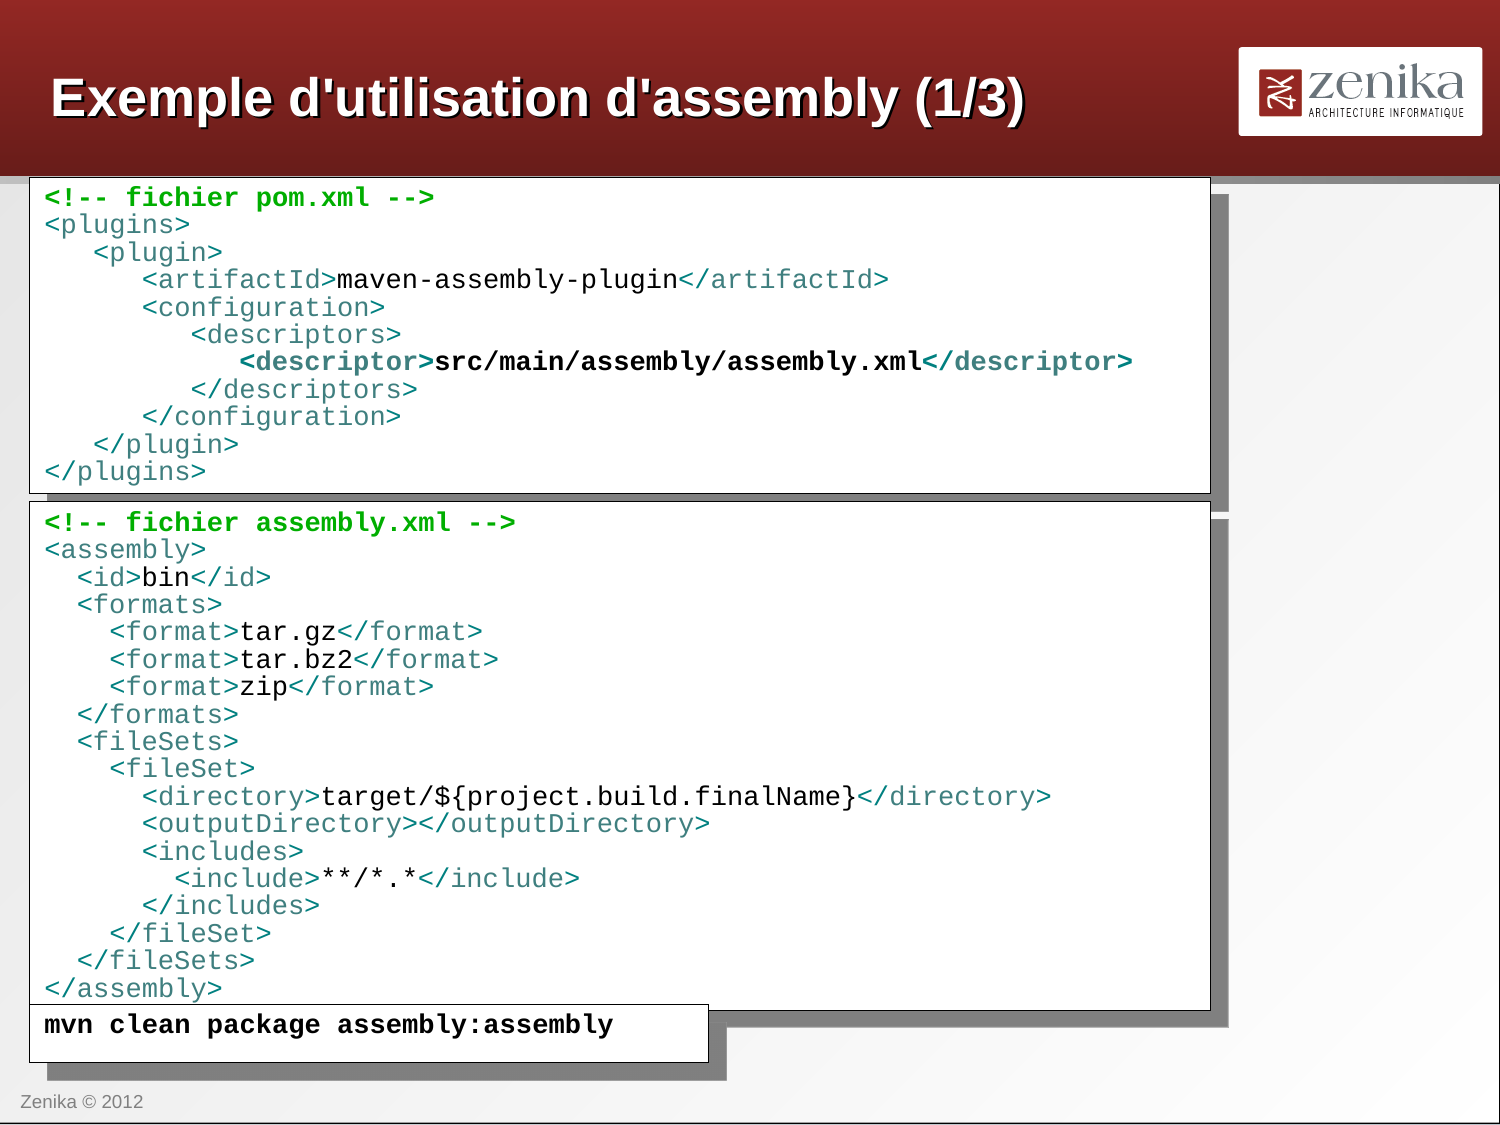

# Exemple d'utilisation d'assembly (1/3)
<!-- fichier pom.xml -->
<plugins>
 <plugin>
 <artifactId>maven-assembly-plugin</artifactId>
 <configuration>
 <descriptors>
 <descriptor>src/main/assembly/assembly.xml</descriptor>
 </descriptors>
 </configuration>
 </plugin>
</plugins>
<!-- fichier assembly.xml -->
<assembly>
 <id>bin</id>
 <formats>
 <format>tar.gz</format>
 <format>tar.bz2</format>
 <format>zip</format>
 </formats>
 <fileSets>
 <fileSet>
 <directory>target/${project.build.finalName}</directory>
 <outputDirectory></outputDirectory>
 <includes>
 <include>**/*.*</include>
 </includes>
 </fileSet>
 </fileSets>
</assembly>
mvn clean package assembly:assembly